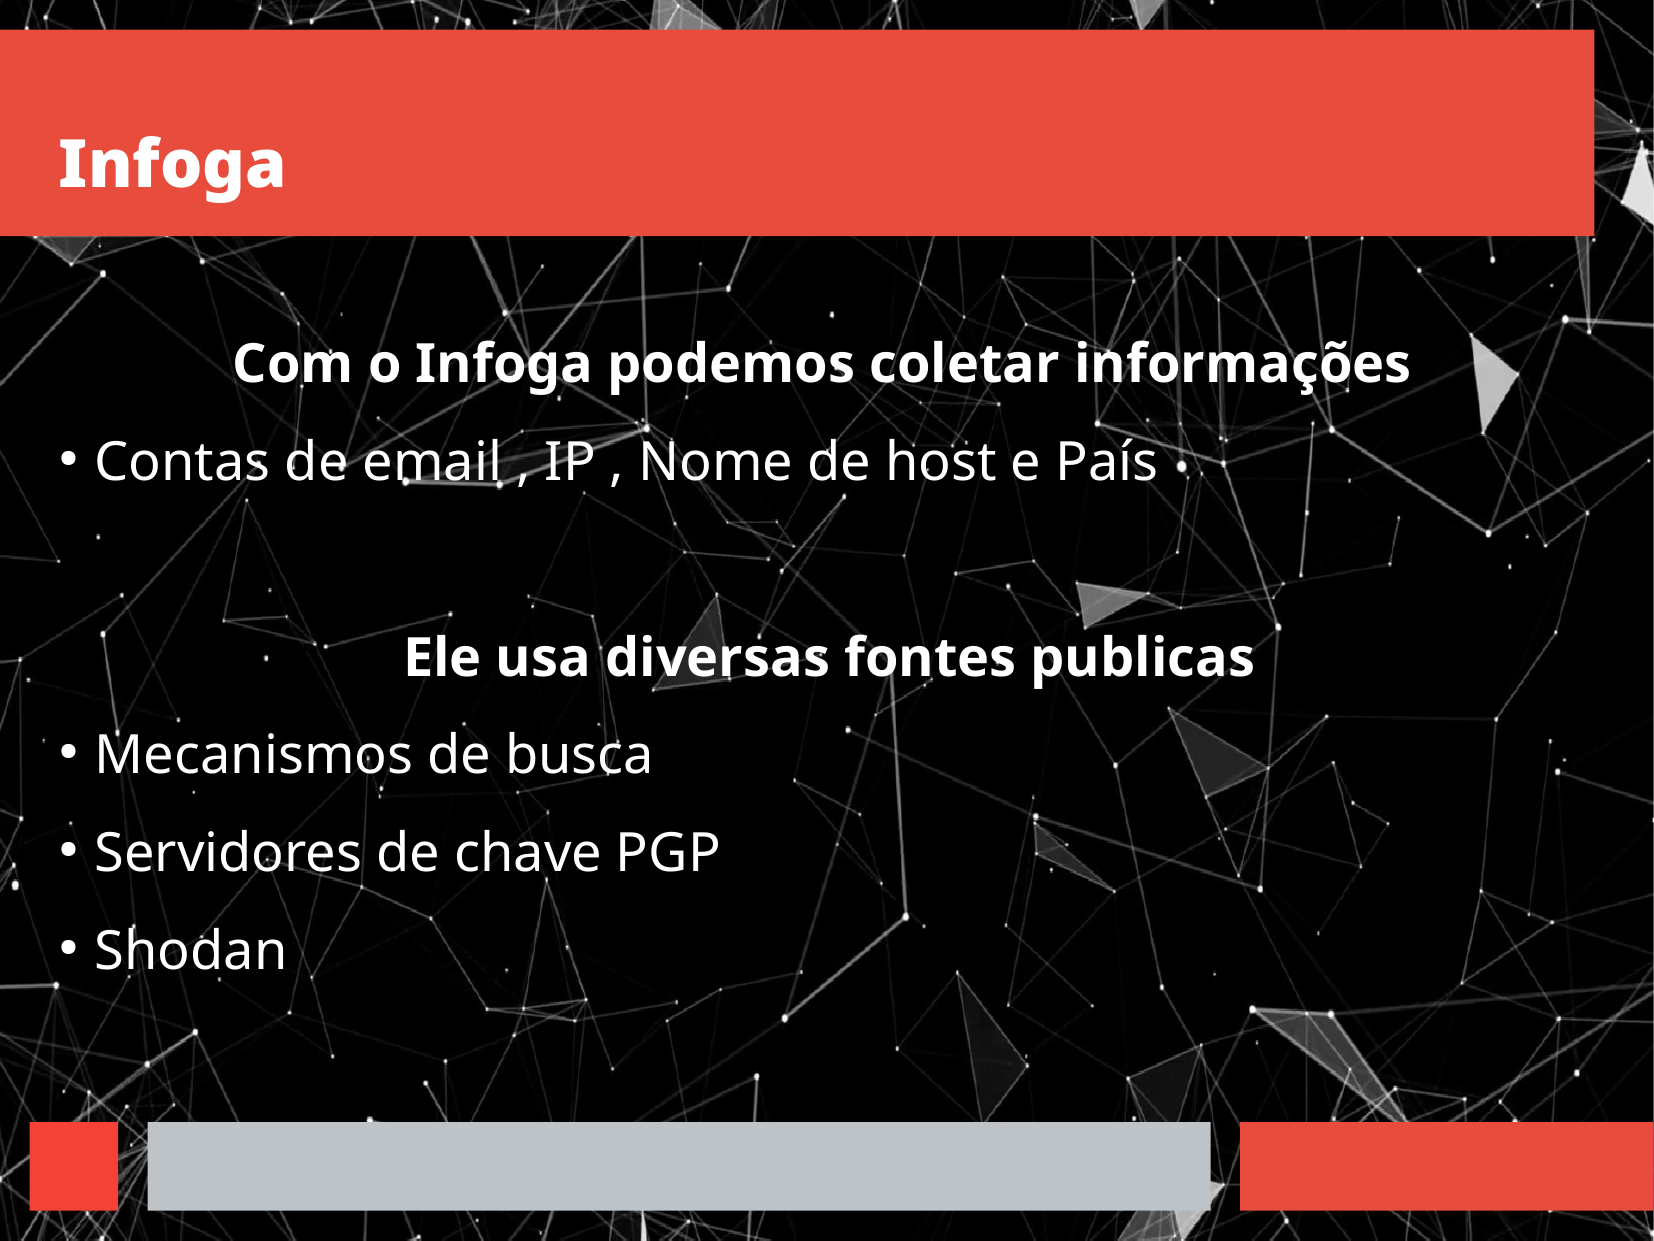

# Infoga
Com o Infoga podemos coletar informações
Contas de email , IP , Nome de host e País
Ele usa diversas fontes publicas
Mecanismos de busca
Servidores de chave PGP
Shodan